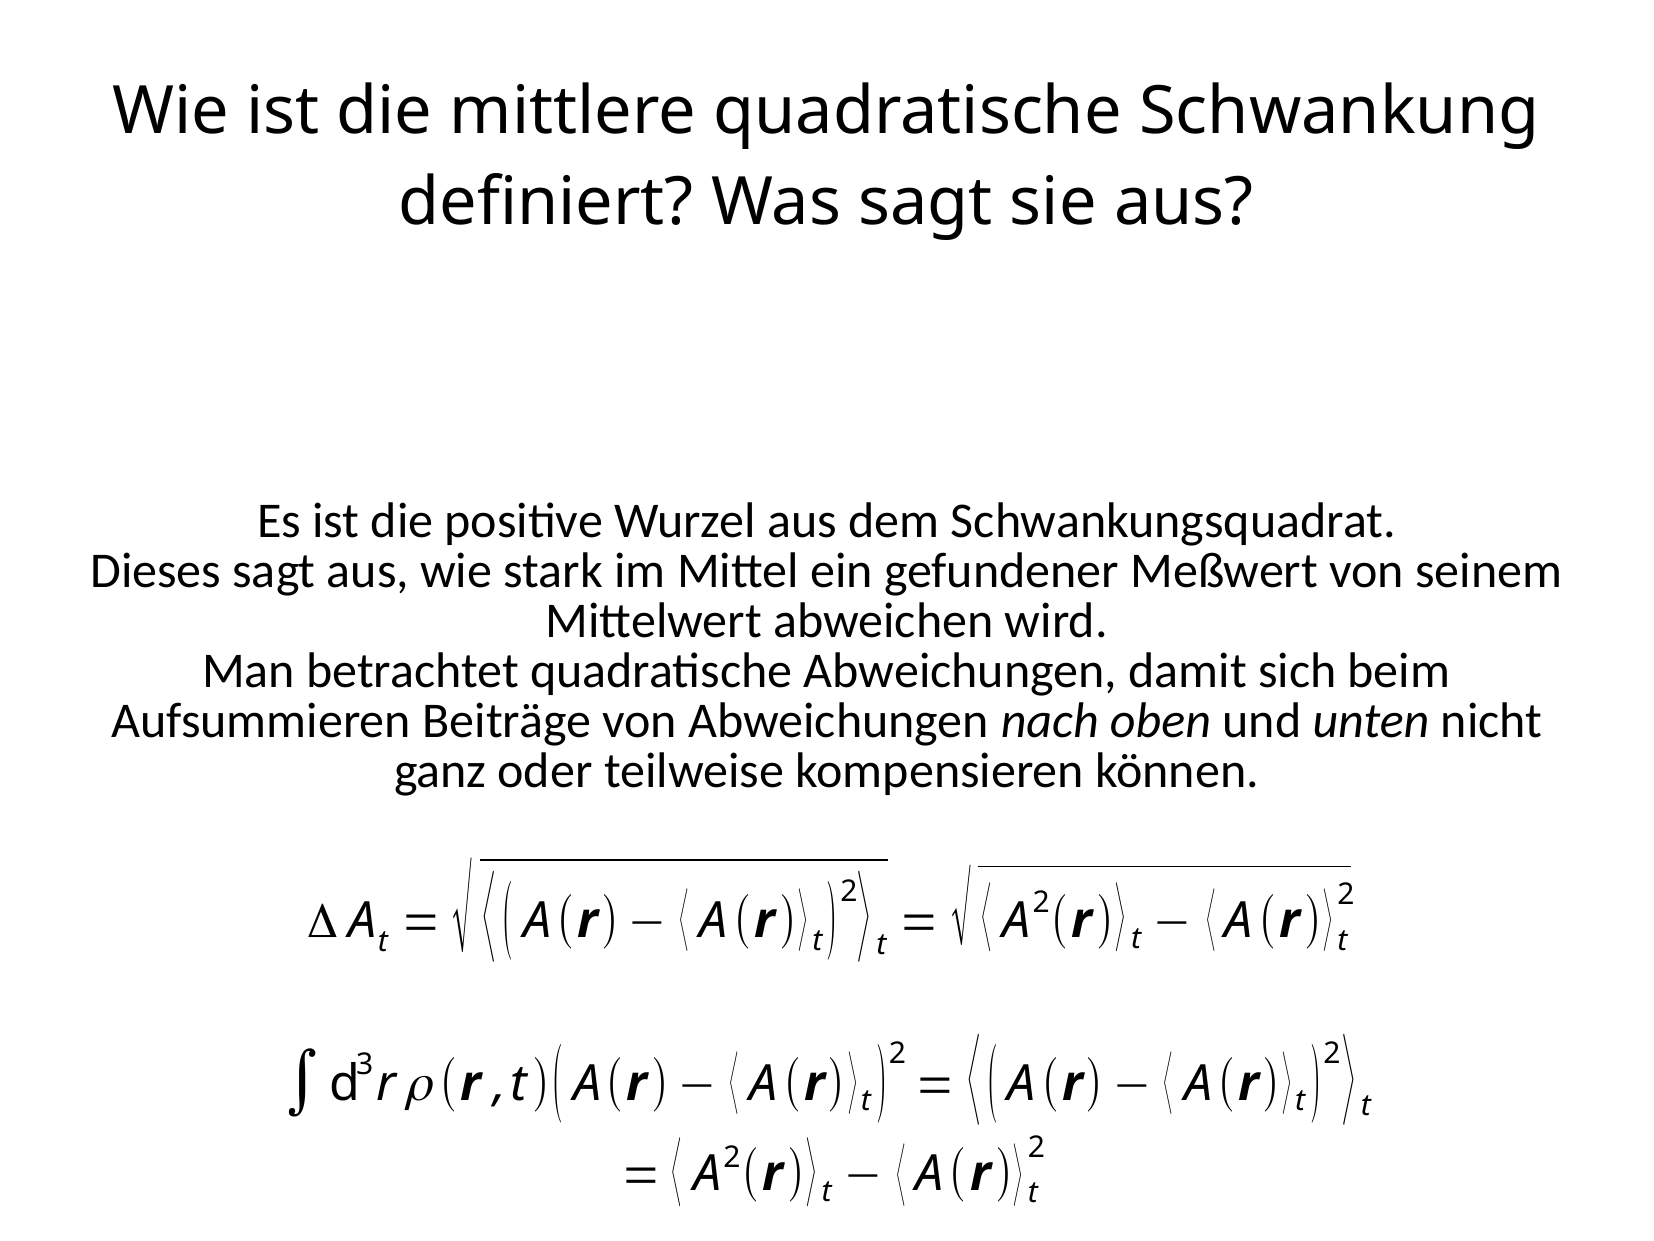

# Wie ist die mittlere quadratische Schwankung definiert? Was sagt sie aus?
Es ist die positive Wurzel aus dem Schwankungsquadrat.
Dieses sagt aus, wie stark im Mittel ein gefundener Meßwert von seinem Mittelwert abweichen wird.
Man betrachtet quadratische Abweichungen, damit sich beim Aufsummieren Beiträge von Abweichungen nach oben und unten nicht ganz oder teilweise kompensieren können.